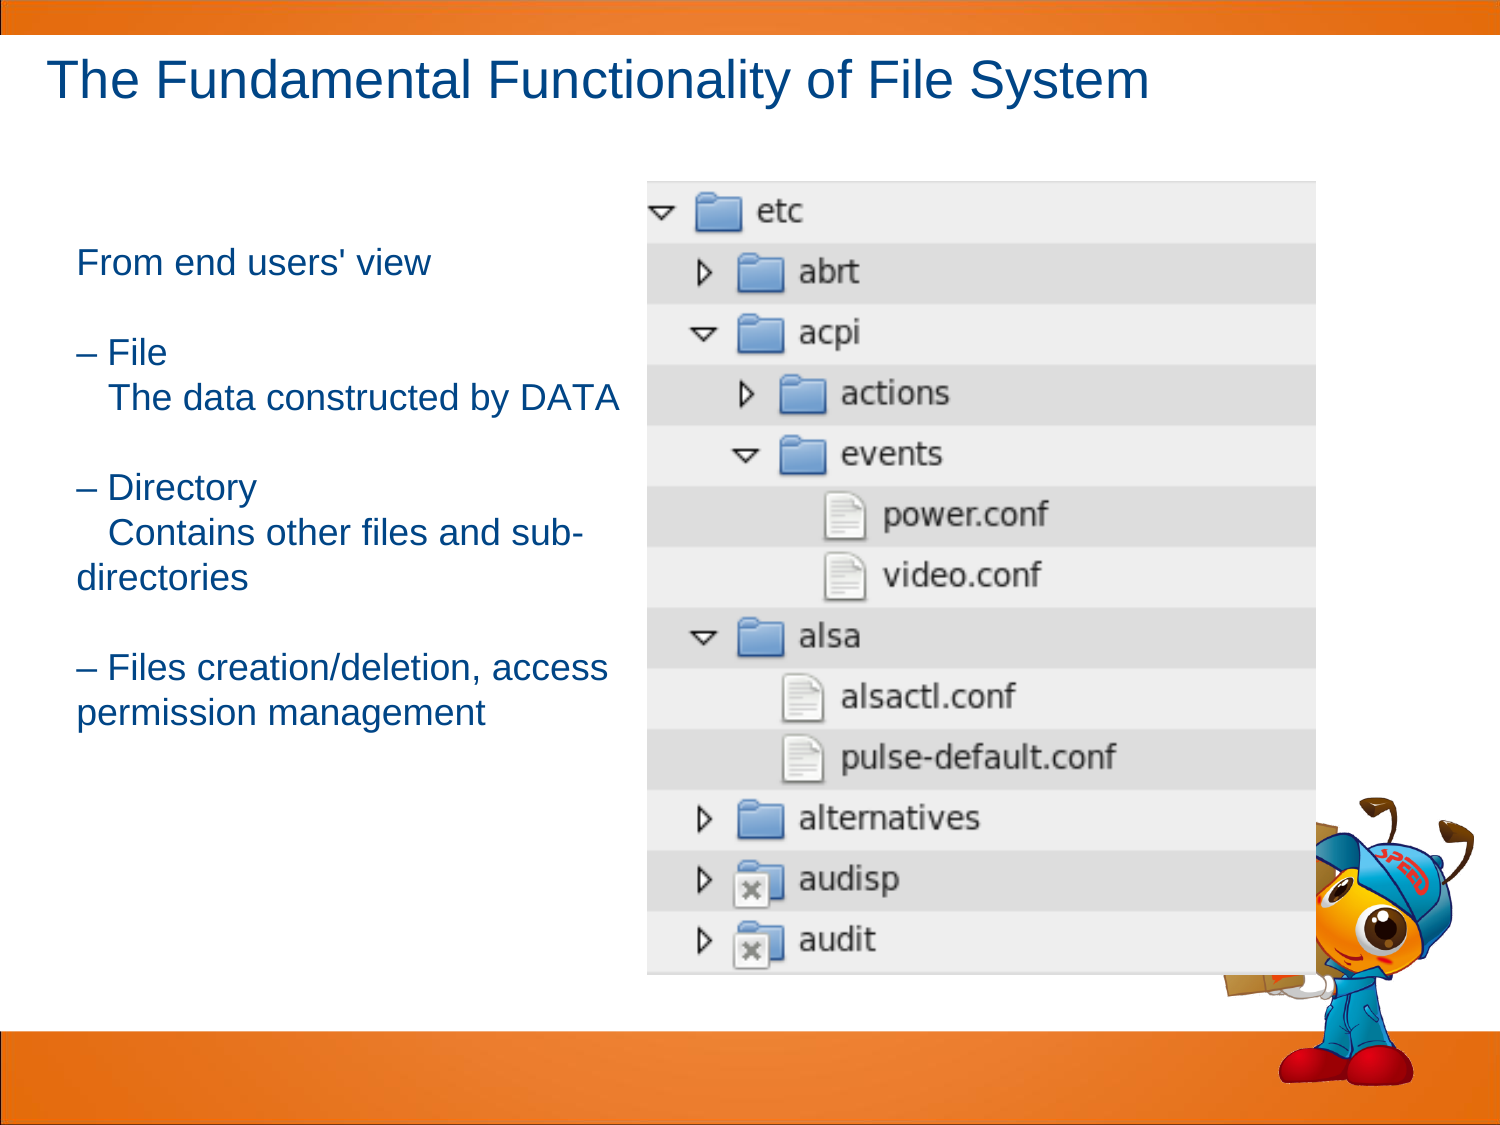

The Fundamental Functionality of File System
From end users' view
– File
 The data constructed by DATA
– Directory
 Contains other files and sub-directories
– Files creation/deletion, access permission management